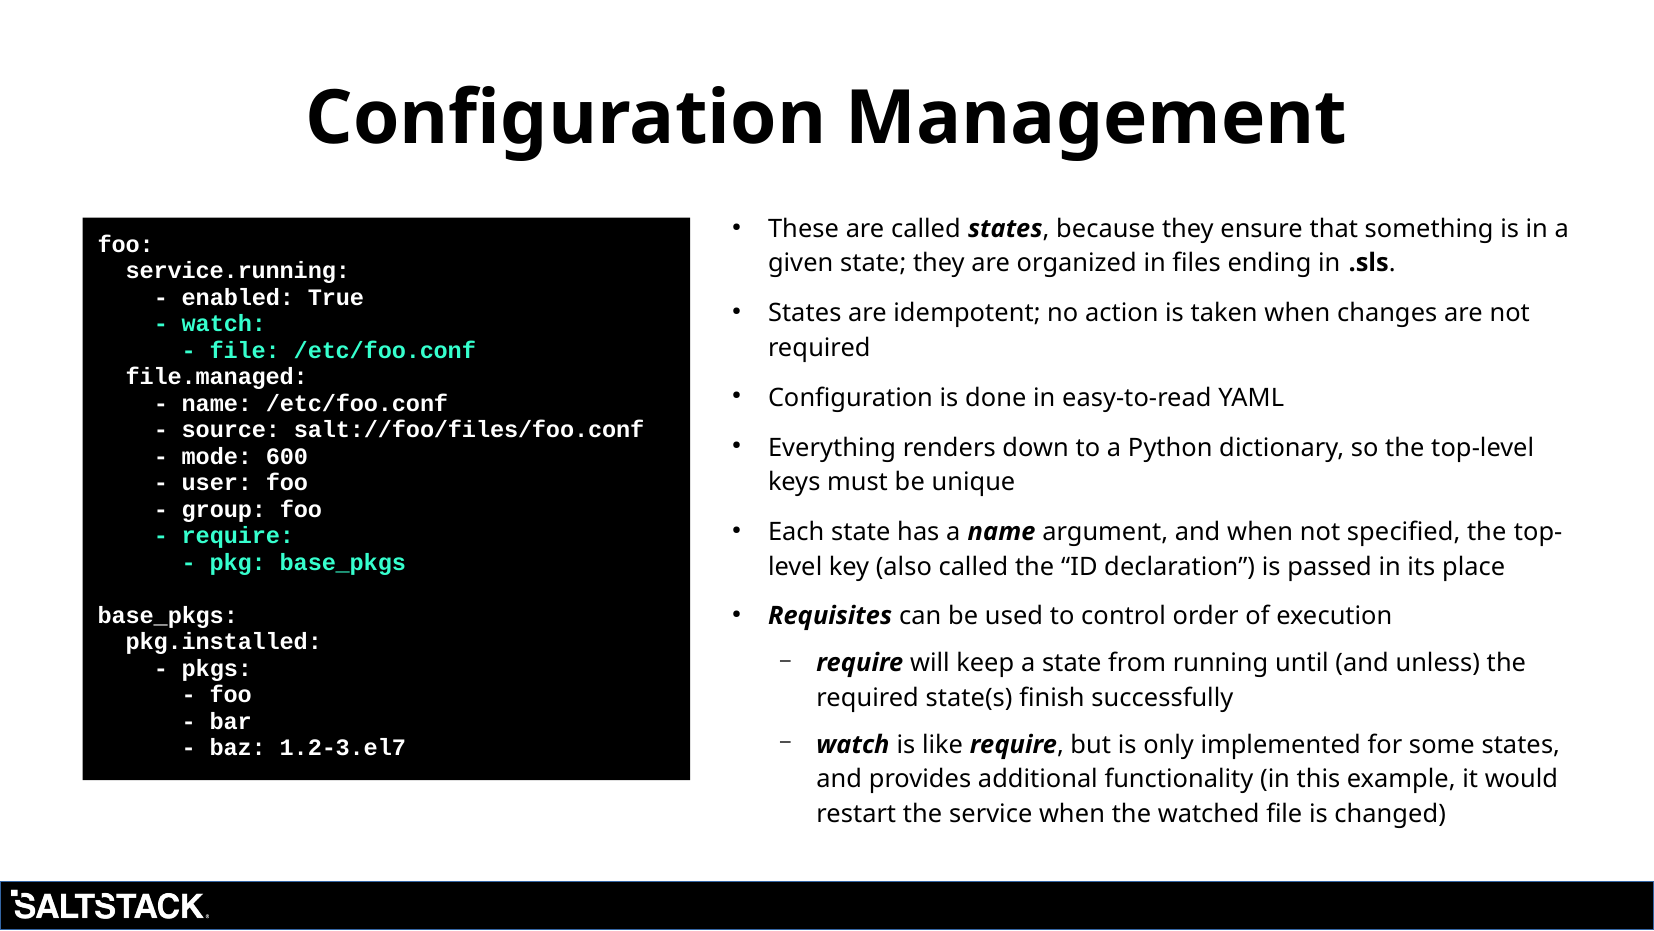

# Configuration Management
These are called states, because they ensure that something is in a given state; they are organized in files ending in .sls.
States are idempotent; no action is taken when changes are not required
Configuration is done in easy-to-read YAML
Everything renders down to a Python dictionary, so the top-level keys must be unique
Each state has a name argument, and when not specified, the top-level key (also called the “ID declaration”) is passed in its place
Requisites can be used to control order of execution
require will keep a state from running until (and unless) the required state(s) finish successfully
watch is like require, but is only implemented for some states, and provides additional functionality (in this example, it would restart the service when the watched file is changed)
foo:
 service.running:
 - enabled: True
 - watch:
 - file: /etc/foo.conf
 file.managed:
 - name: /etc/foo.conf
 - source: salt://foo/files/foo.conf
 - mode: 600
 - user: foo
 - group: foo
 - require:
 - pkg: base_pkgs
base_pkgs:
 pkg.installed:
 - pkgs:
 - foo
 - bar
 - baz: 1.2-3.el7